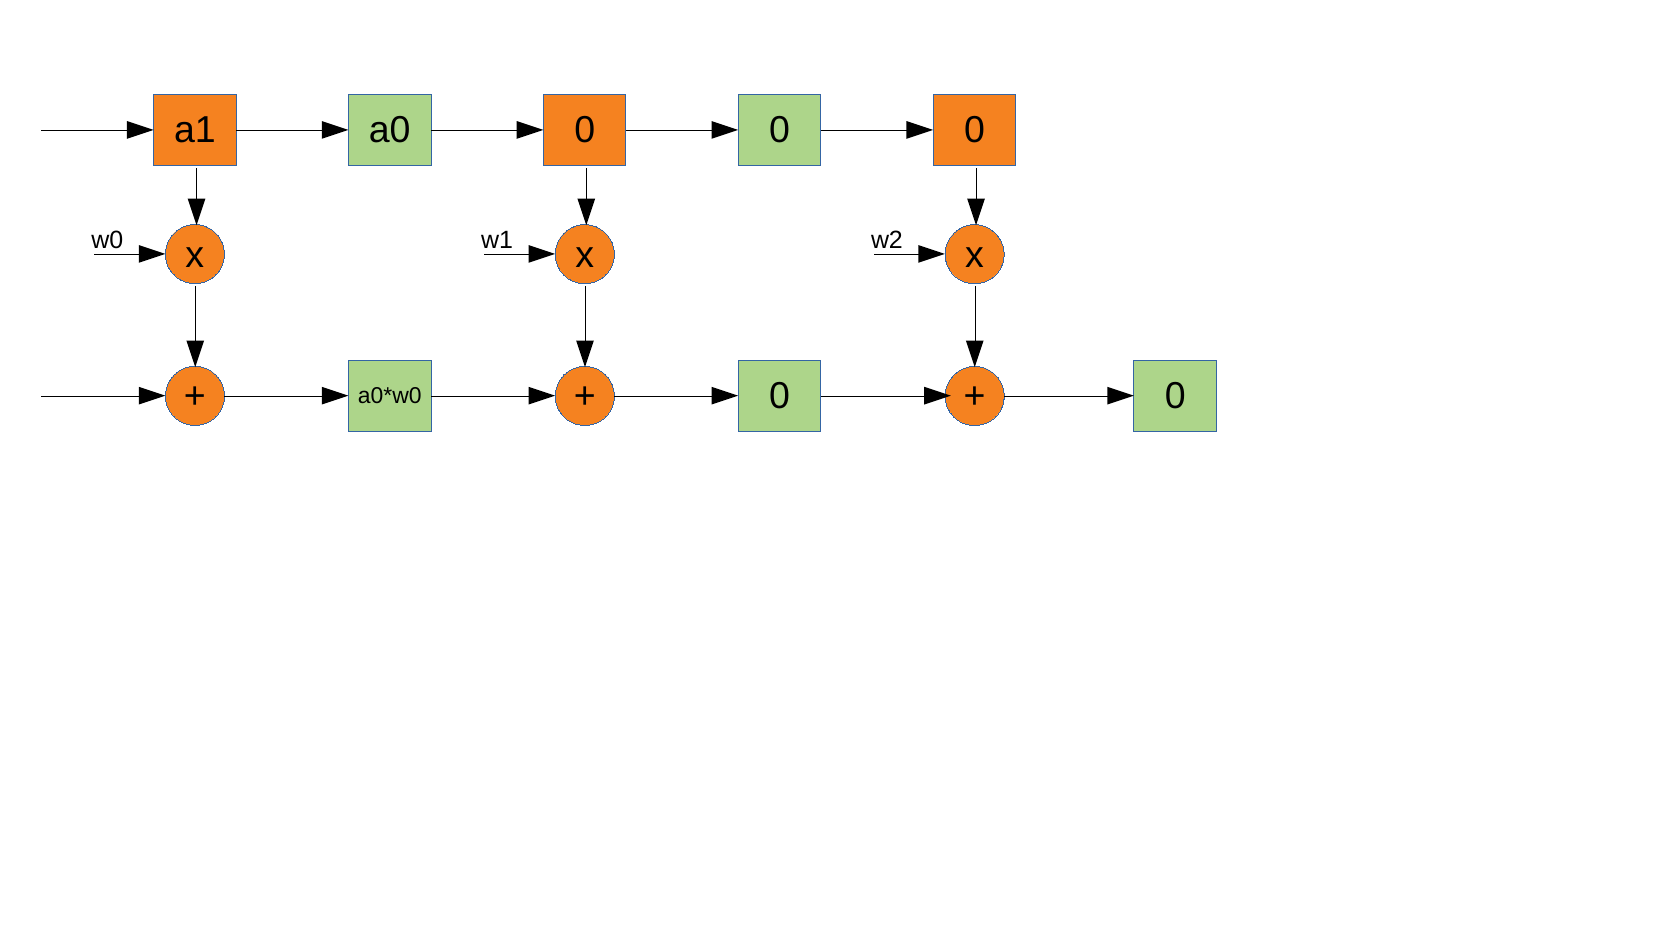

a1
a0
0
0
0
w0
w1
w2
x
x
x
a0*w0
0
0
+
+
+